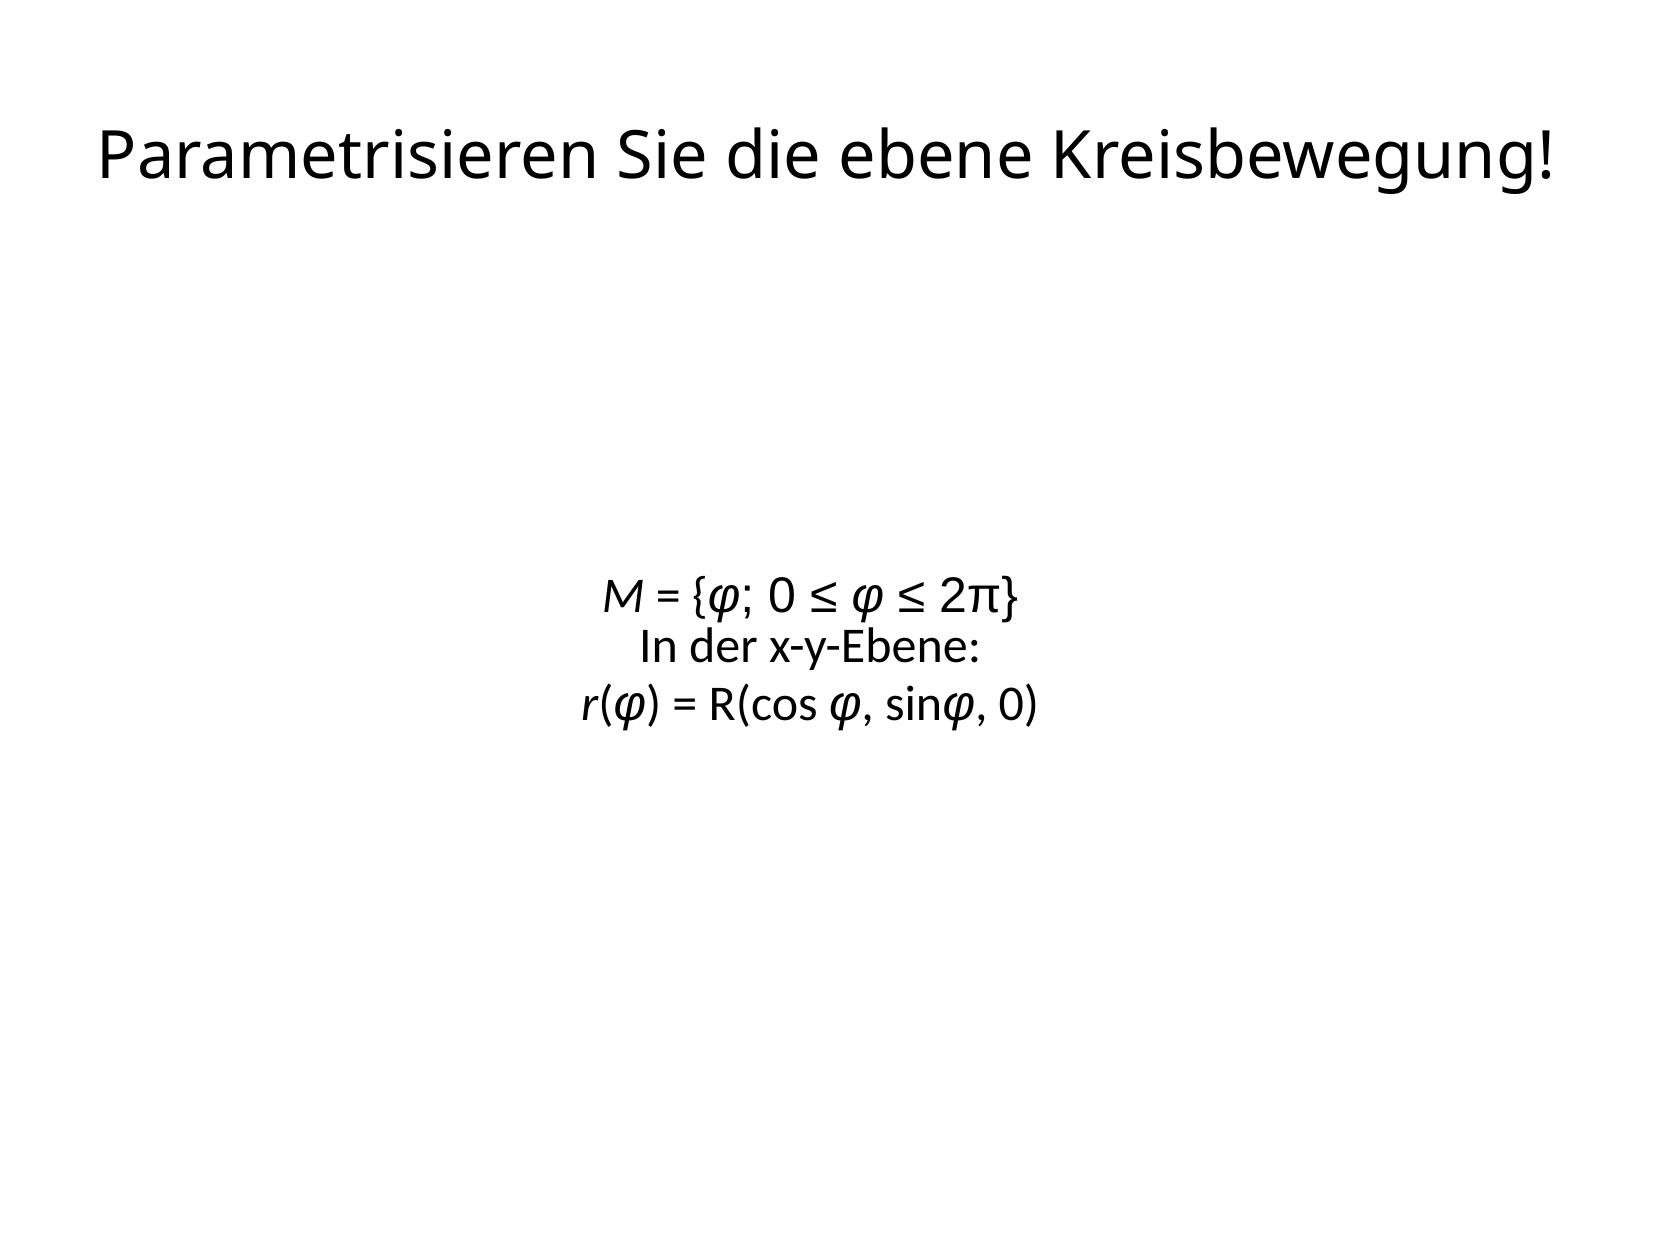

# Parametrisieren Sie die ebene Kreisbewegung!
M = {φ; 0 ≤ φ ≤ 2π}
In der x-y-Ebene:
r(φ) = R(cos φ, sinφ, 0)